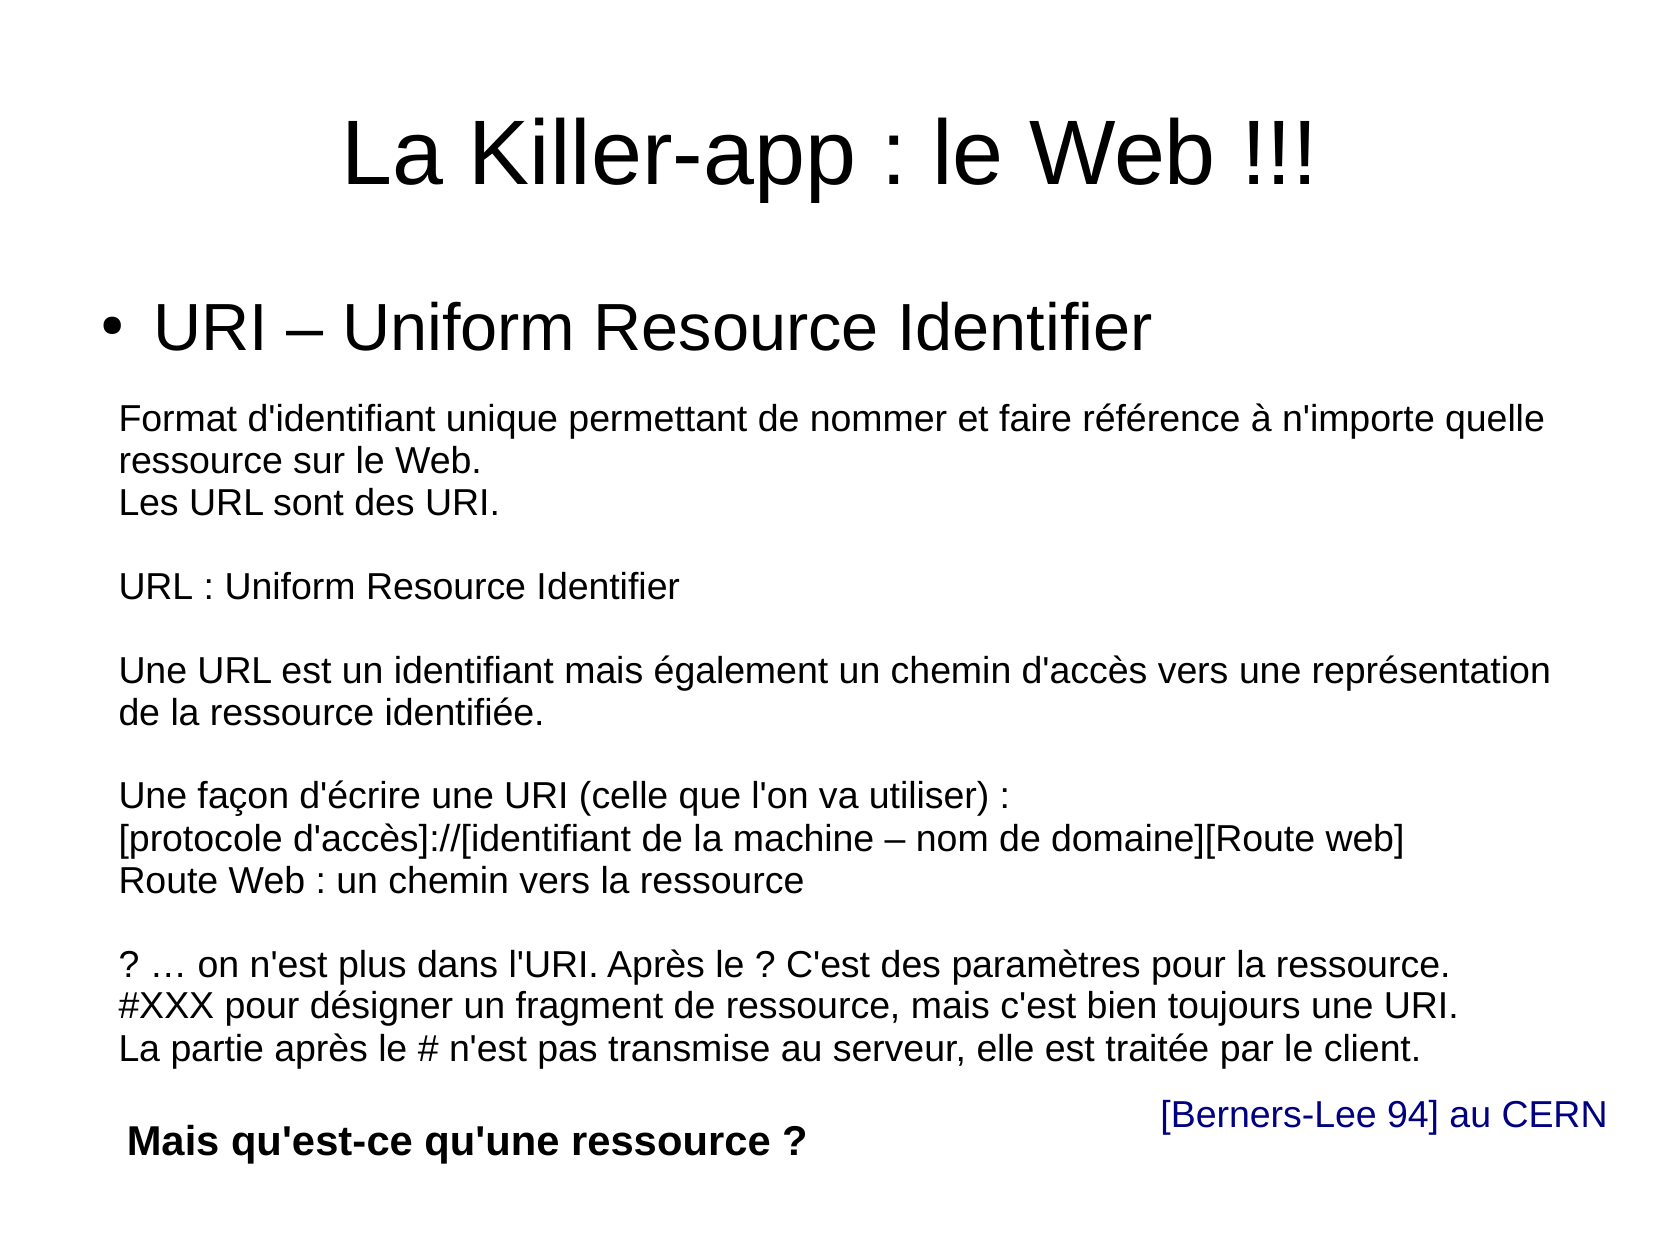

# La Killer-app : le Web !!!
URI – Uniform Resource Identifier
Format d'identifiant unique permettant de nommer et faire référence à n'importe quelle
ressource sur le Web.
Les URL sont des URI.
URL : Uniform Resource Identifier
Une URL est un identifiant mais également un chemin d'accès vers une représentation
de la ressource identifiée.
Une façon d'écrire une URI (celle que l'on va utiliser) :
[protocole d'accès]://[identifiant de la machine – nom de domaine][Route web]
Route Web : un chemin vers la ressource
? … on n'est plus dans l'URI. Après le ? C'est des paramètres pour la ressource.
#XXX pour désigner un fragment de ressource, mais c'est bien toujours une URI.
La partie après le # n'est pas transmise au serveur, elle est traitée par le client.
[Berners-Lee 94] au CERN
Mais qu'est-ce qu'une ressource ?